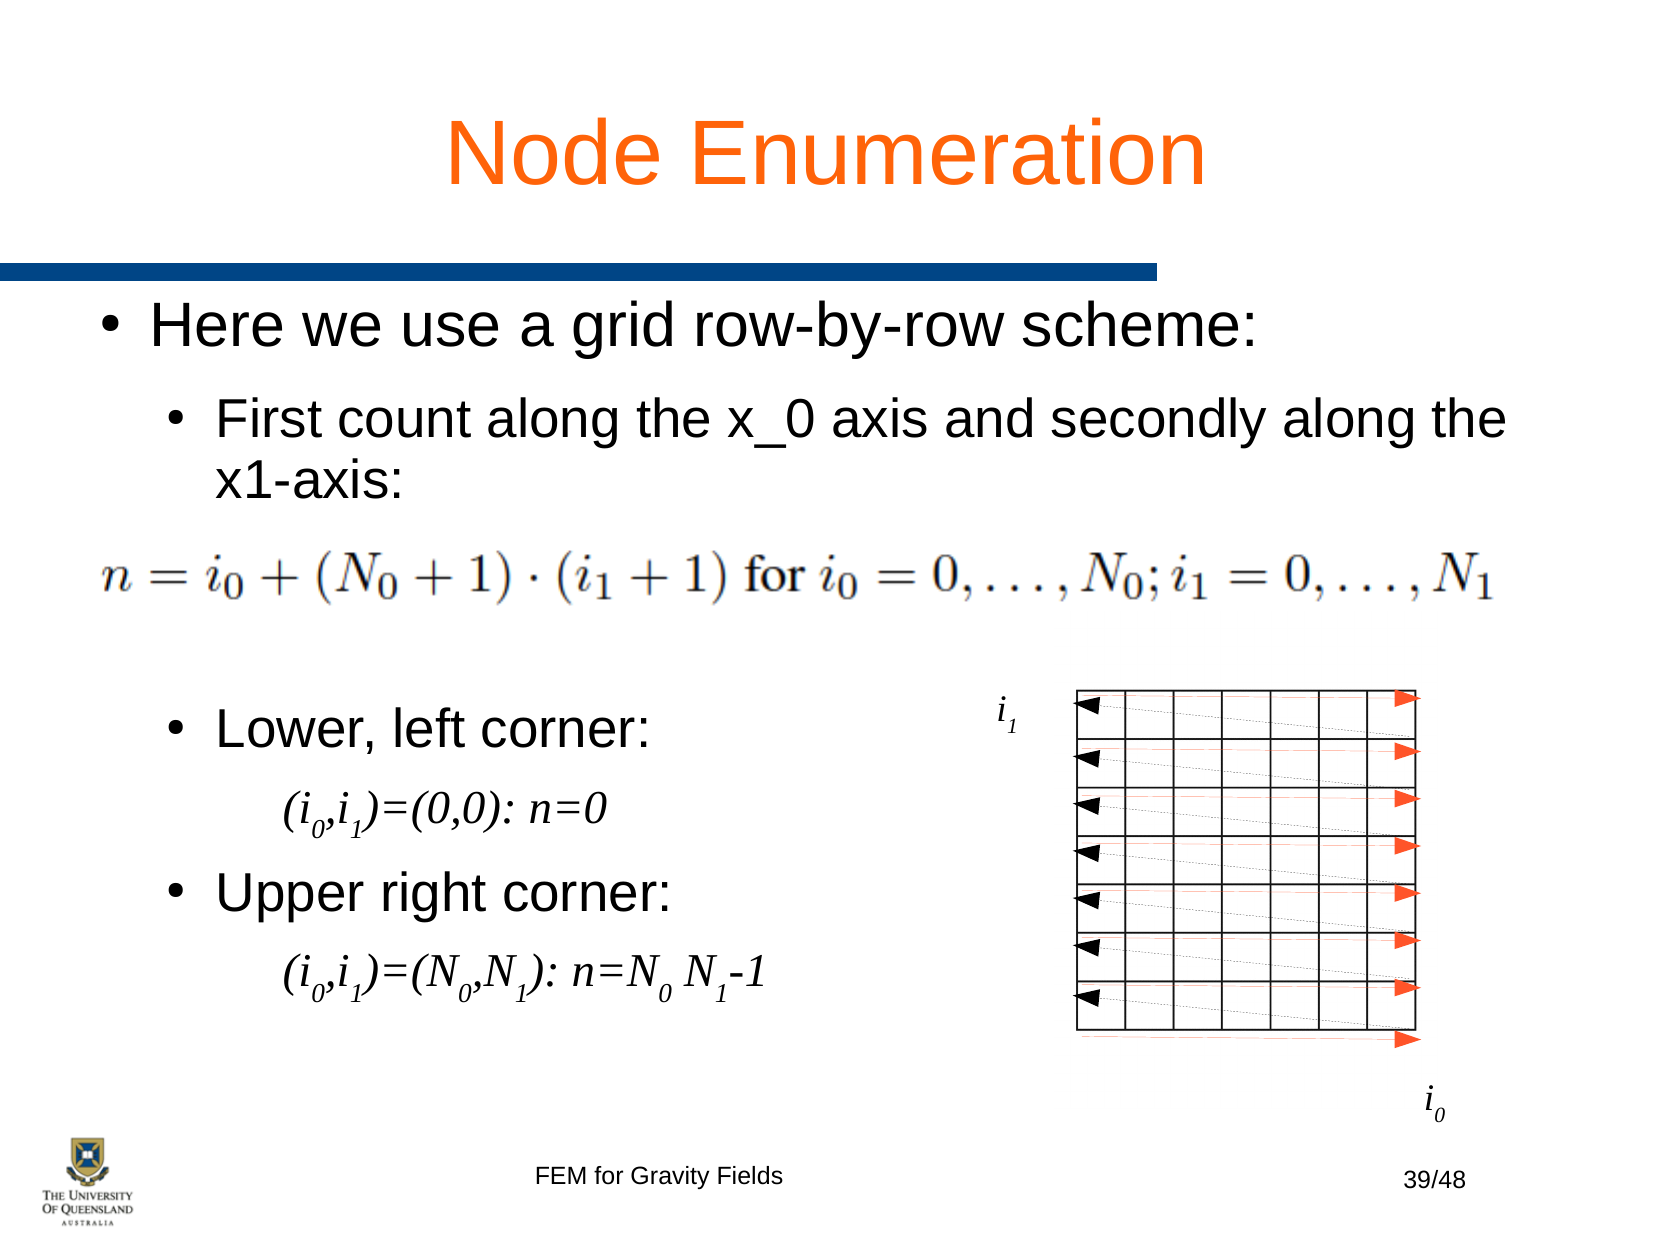

# Node Enumeration
Here we use a grid row-by-row scheme:
First count along the x_0 axis and secondly along the x1-axis:
Lower, left corner:
(i0,i1)=(0,0): n=0
Upper right corner:
(i0,i1)=(N0,N1): n=N0 N1-1
i1
i0